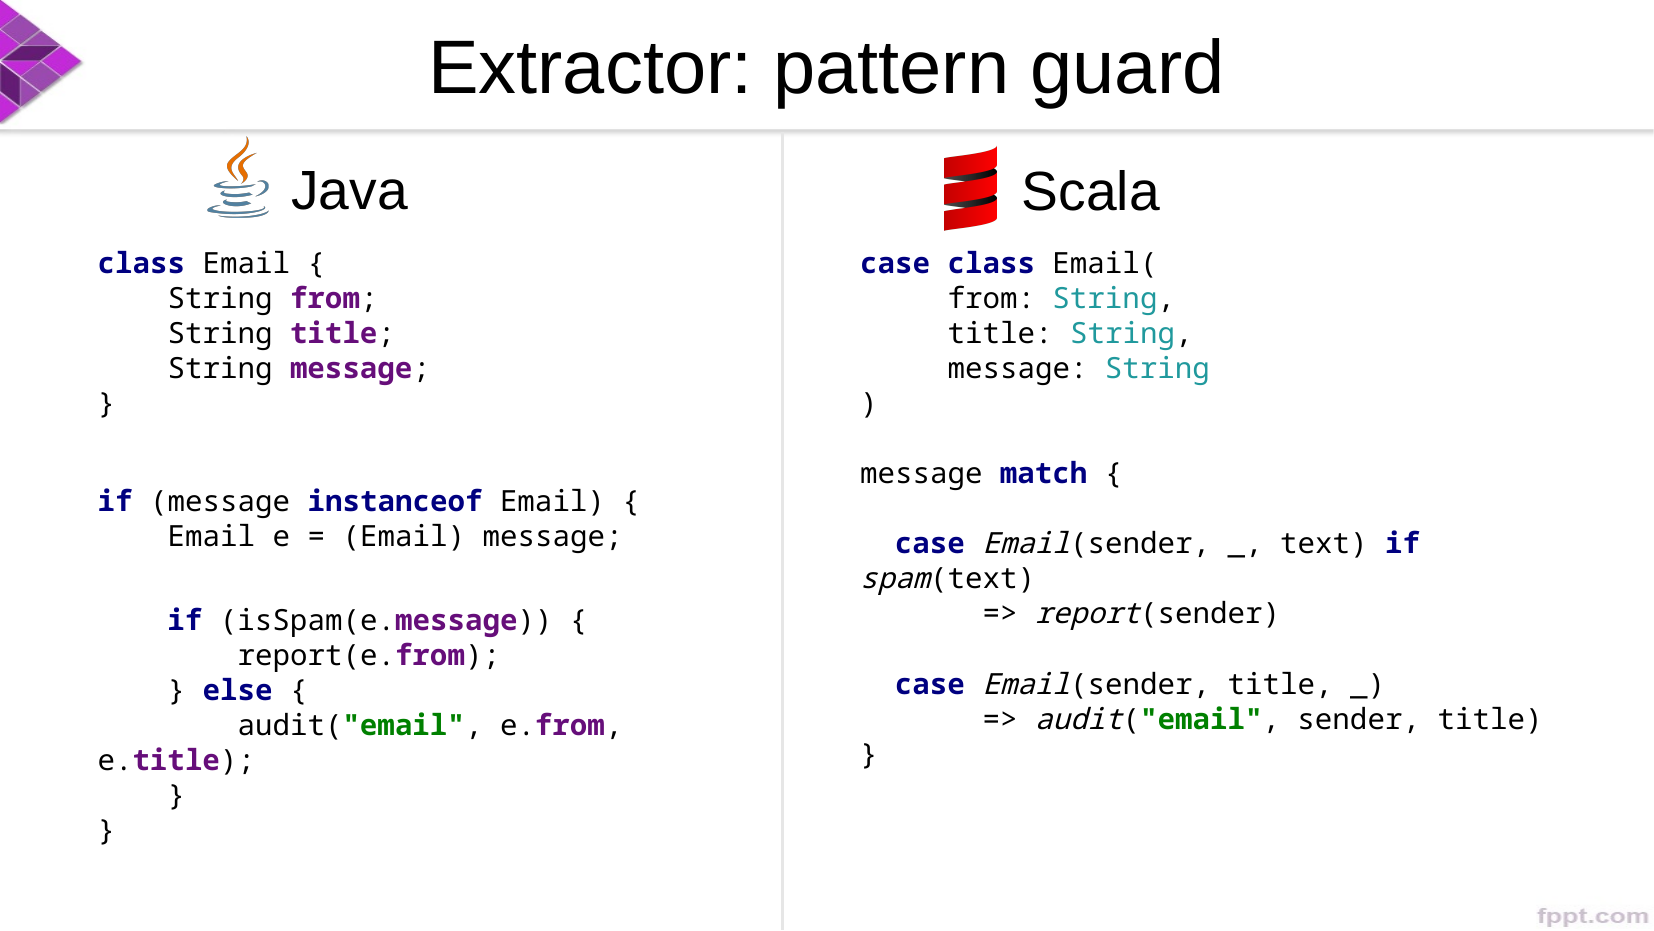

# Extractor: pattern guard
Java
Scala
class Email {
 String from;
 String title;
 String message;
}
if (message instanceof Email) {
 Email e = (Email) message;
 if (isSpam(e.message)) {
 report(e.from);
 } else {
 audit("email", e.from, e.title);
 }
}
case class Email(
 from: String,
 title: String,
 message: String
)
message match {
 case Email(sender, _, text) if spam(text)
 => report(sender)
 case Email(sender, title, _)
 => audit("email", sender, title)
}